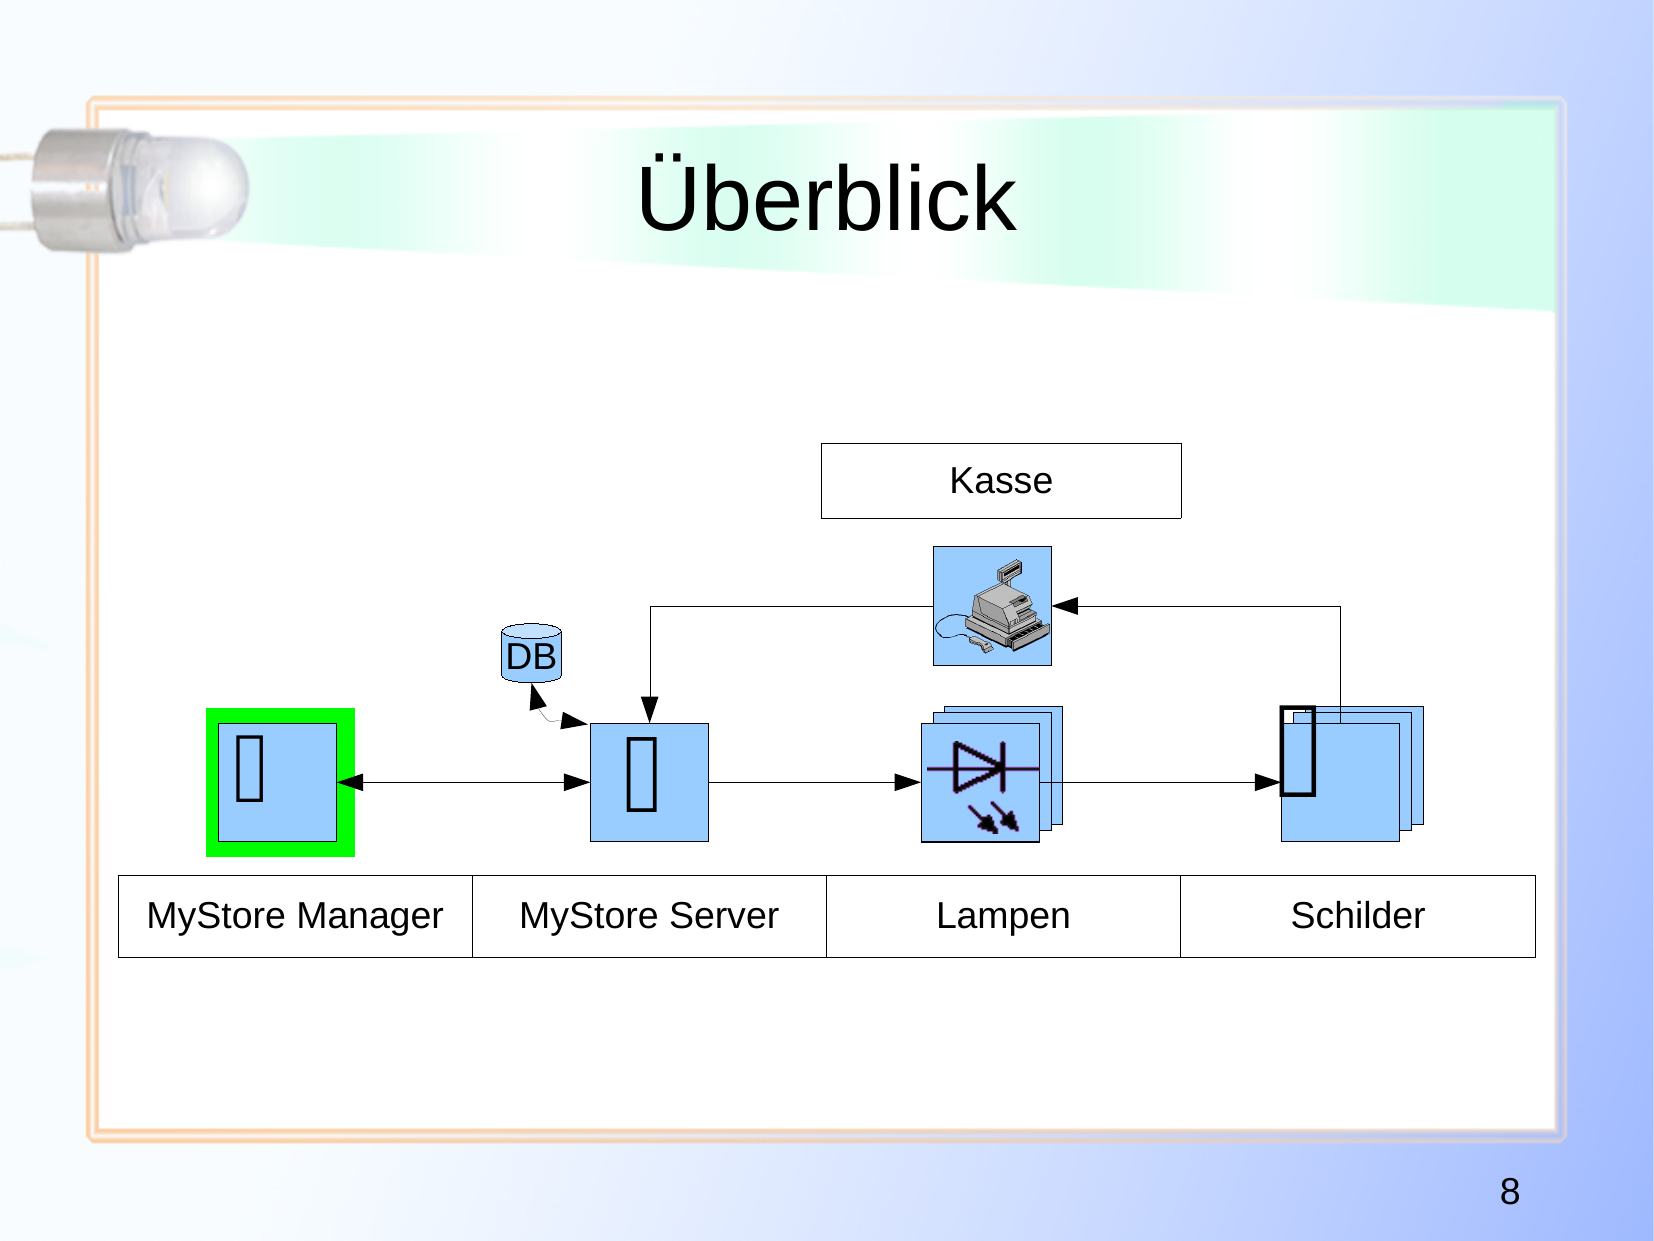

# Überblick
| Kasse |
| --- |
DB

:

| MyStore Manager | MyStore Server | Lampen | Schilder |
| --- | --- | --- | --- |